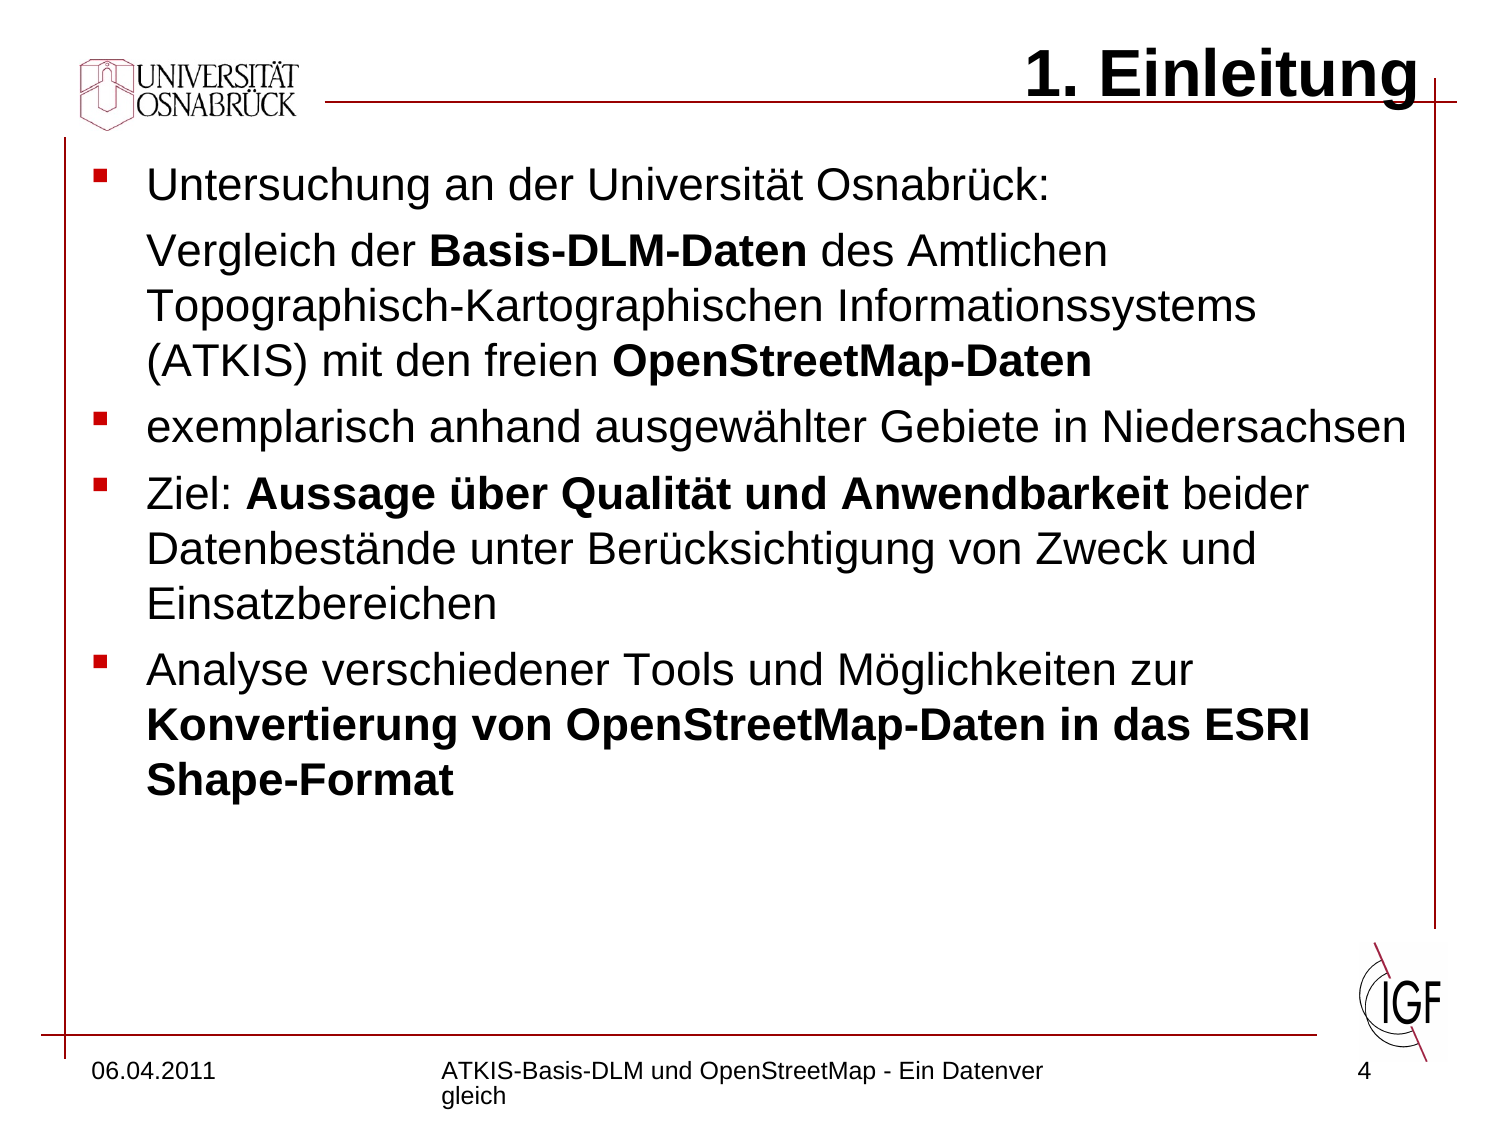

# 1. Einleitung
Untersuchung an der Universität Osnabrück:
	Vergleich der Basis-DLM-Daten des Amtlichen Topographisch-Kartographischen Informationssystems (ATKIS) mit den freien OpenStreetMap-Daten
exemplarisch anhand ausgewählter Gebiete in Niedersachsen
Ziel: Aussage über Qualität und Anwendbarkeit beider Datenbestände unter Berücksichtigung von Zweck und Einsatzbereichen
Analyse verschiedener Tools und Möglichkeiten zur Konvertierung von OpenStreetMap-Daten in das ESRI Shape-Format
06.04.2011
ATKIS-Basis-DLM und OpenStreetMap - Ein Datenvergleich
4